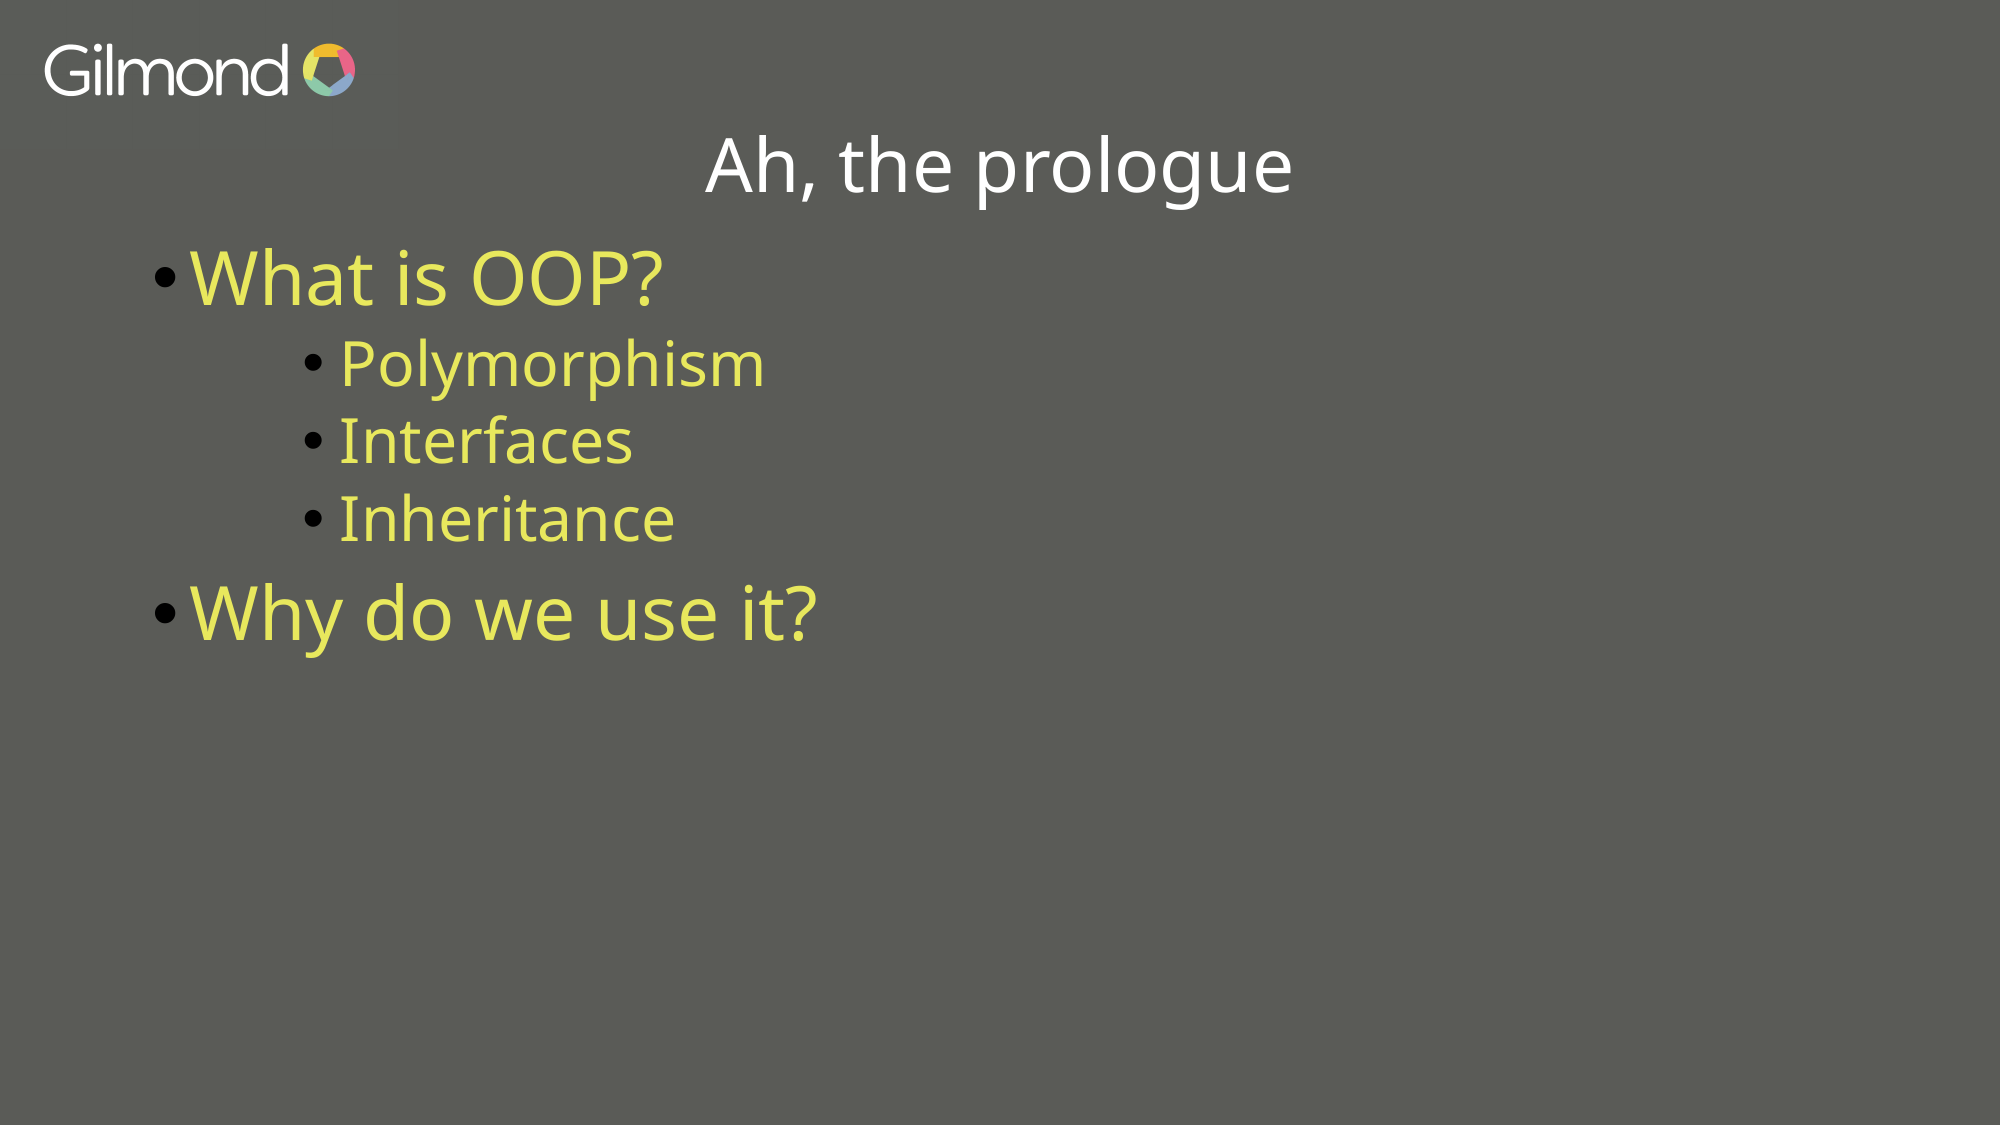

# Ah, the prologue
What is OOP?
Polymorphism
Interfaces
Inheritance
Why do we use it?